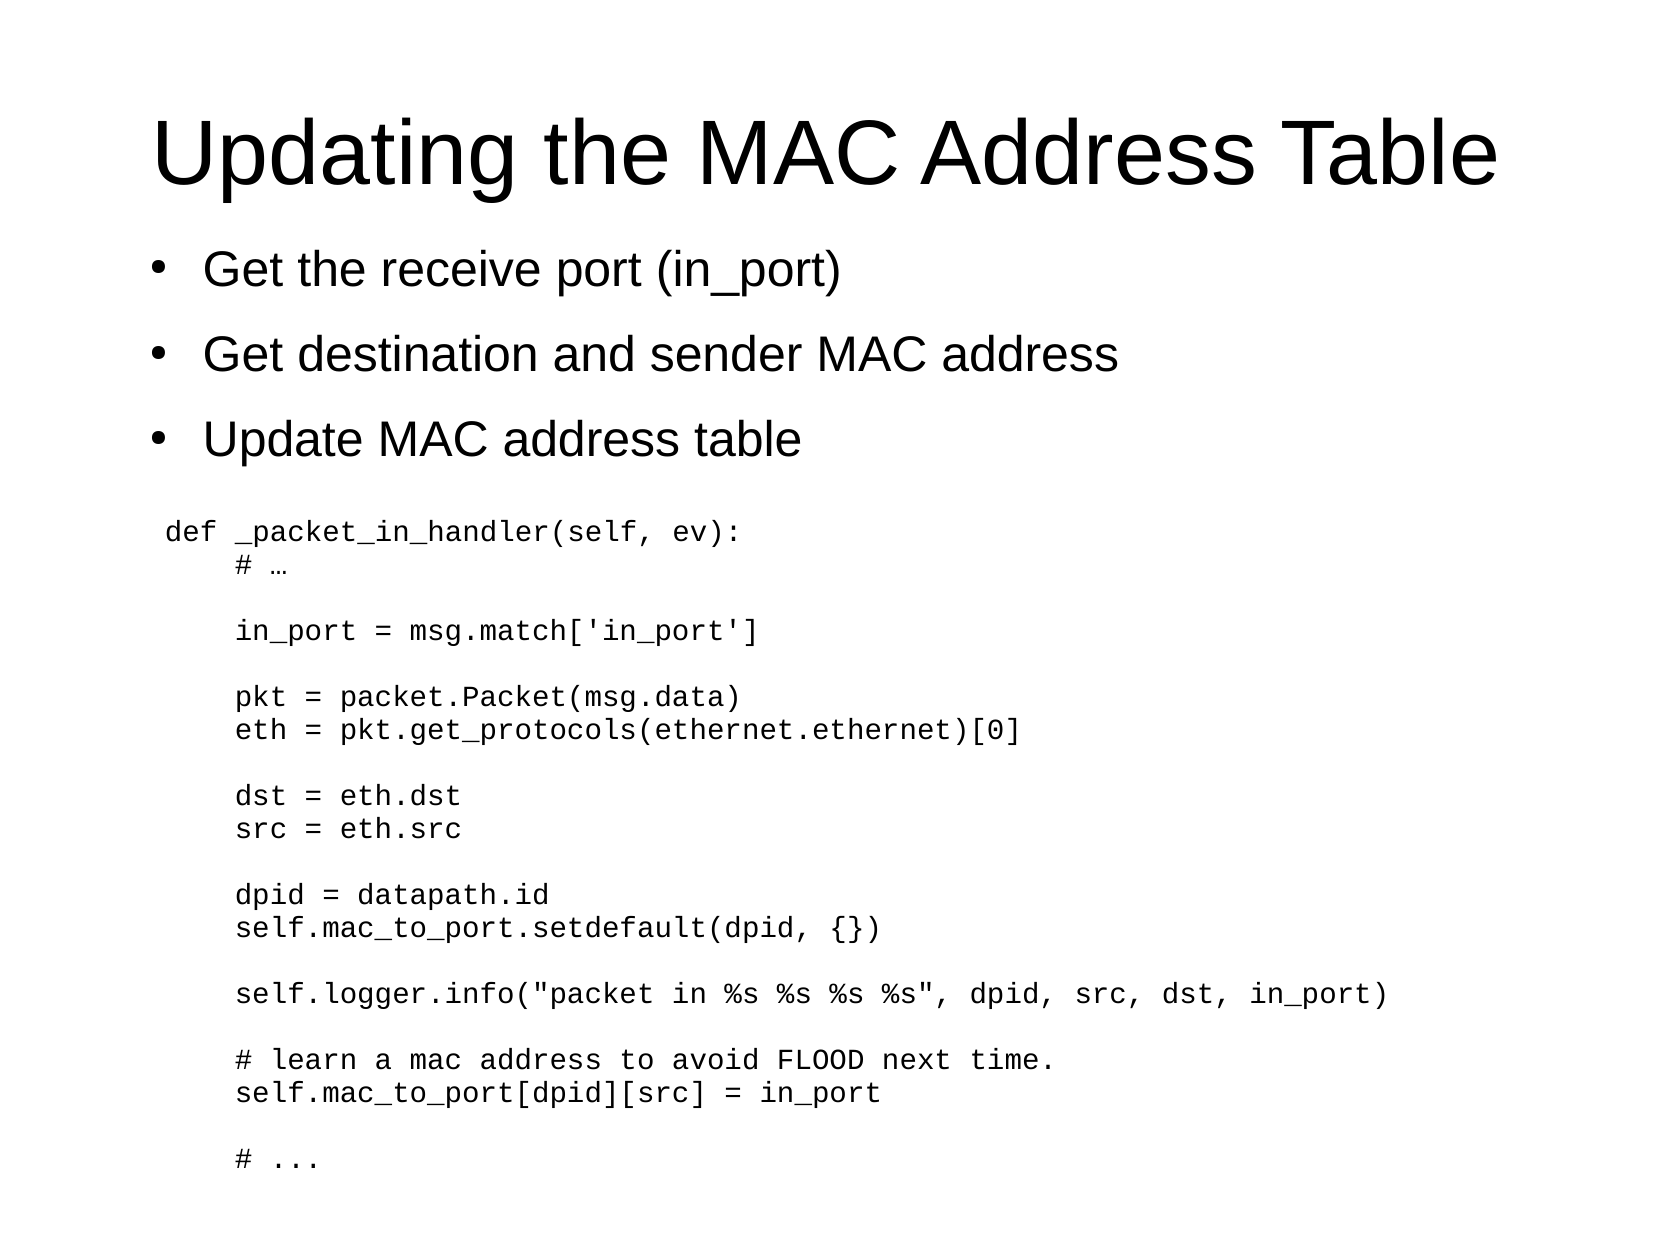

# Updating the MAC Address Table
Get the receive port (in_port)
Get destination and sender MAC address
Update MAC address table
def _packet_in_handler(self, ev):
 # …
 in_port = msg.match['in_port']
 pkt = packet.Packet(msg.data)
 eth = pkt.get_protocols(ethernet.ethernet)[0]
 dst = eth.dst
 src = eth.src
 dpid = datapath.id
 self.mac_to_port.setdefault(dpid, {})
 self.logger.info("packet in %s %s %s %s", dpid, src, dst, in_port)
 # learn a mac address to avoid FLOOD next time.
 self.mac_to_port[dpid][src] = in_port
 # ...